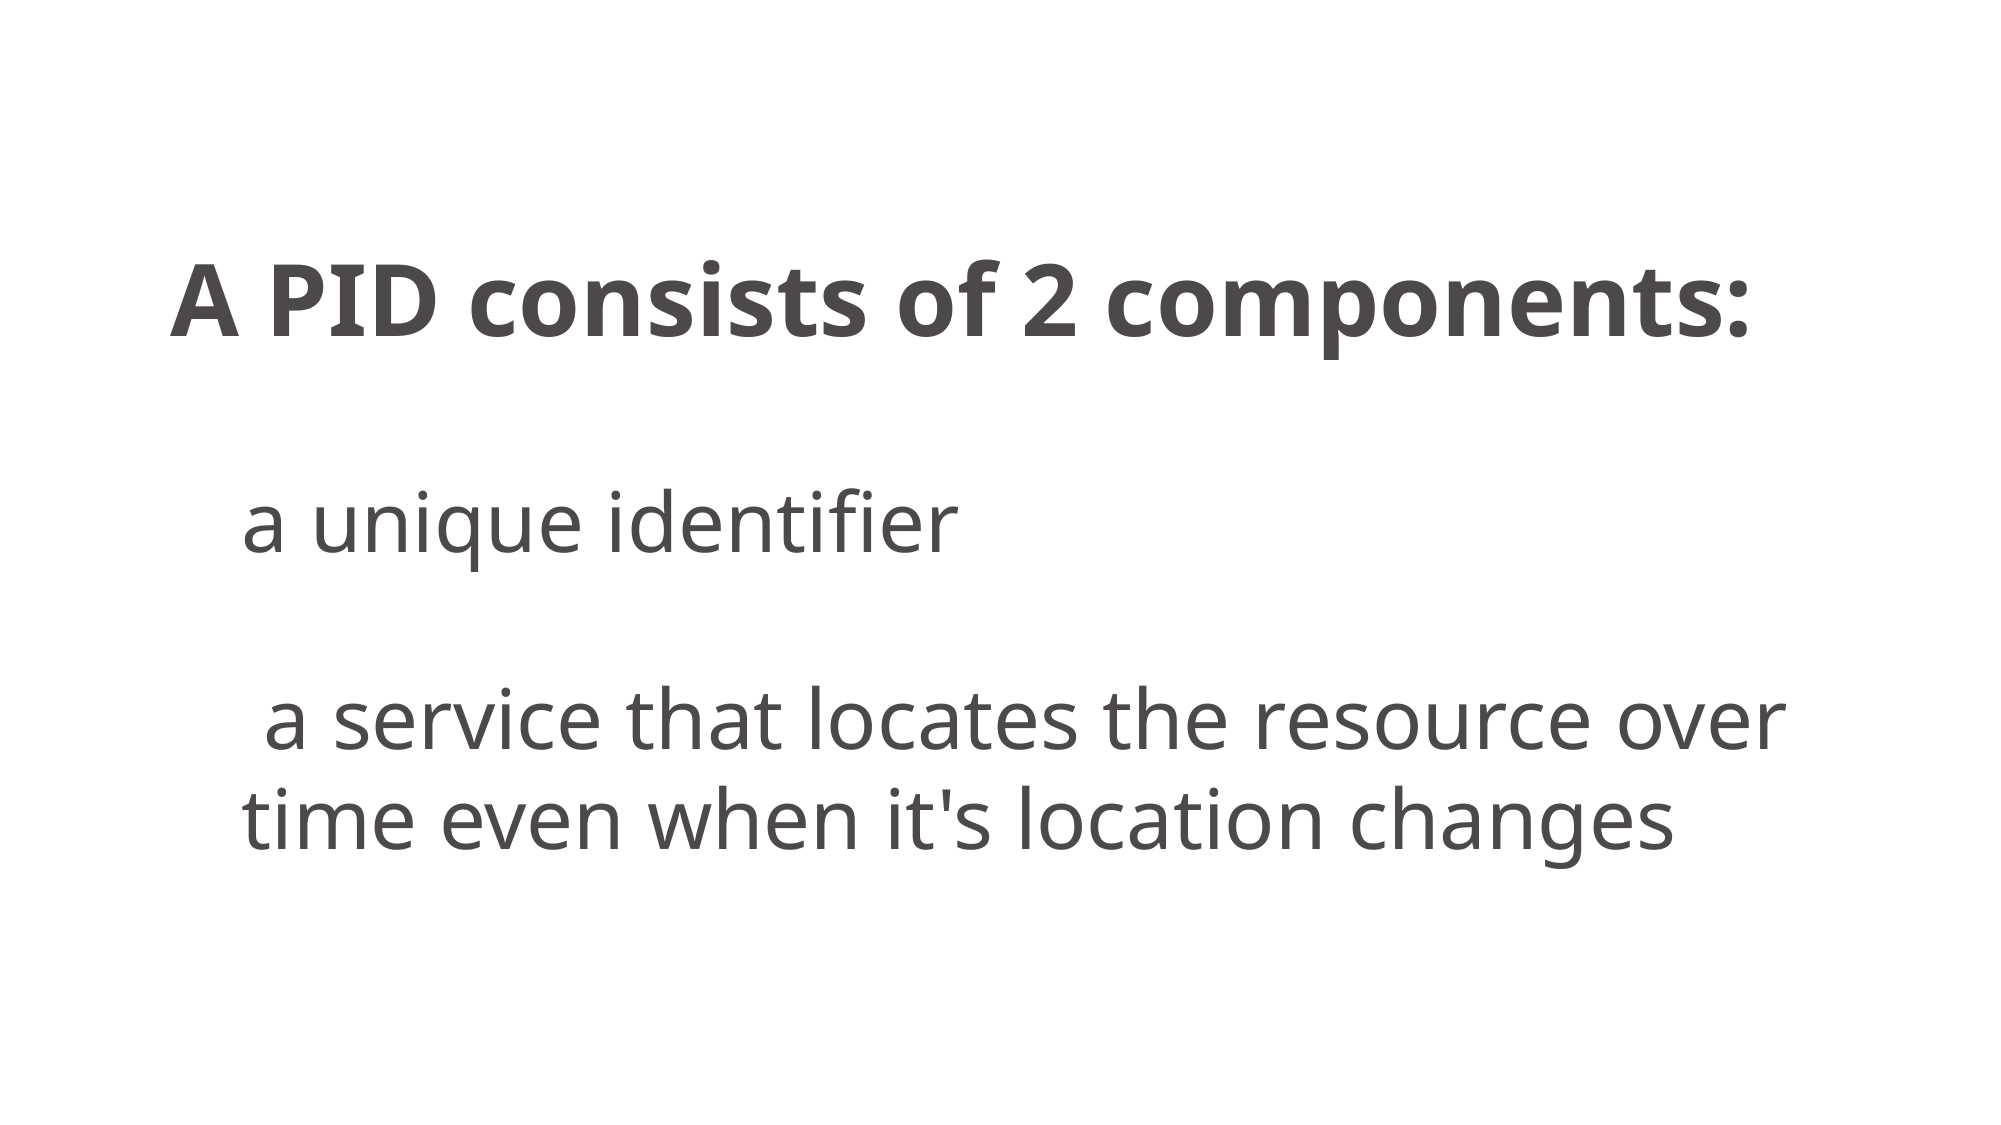

#
A PID consists of 2 components:
a unique identifier
 a service that locates the resource over time even when it's location changes